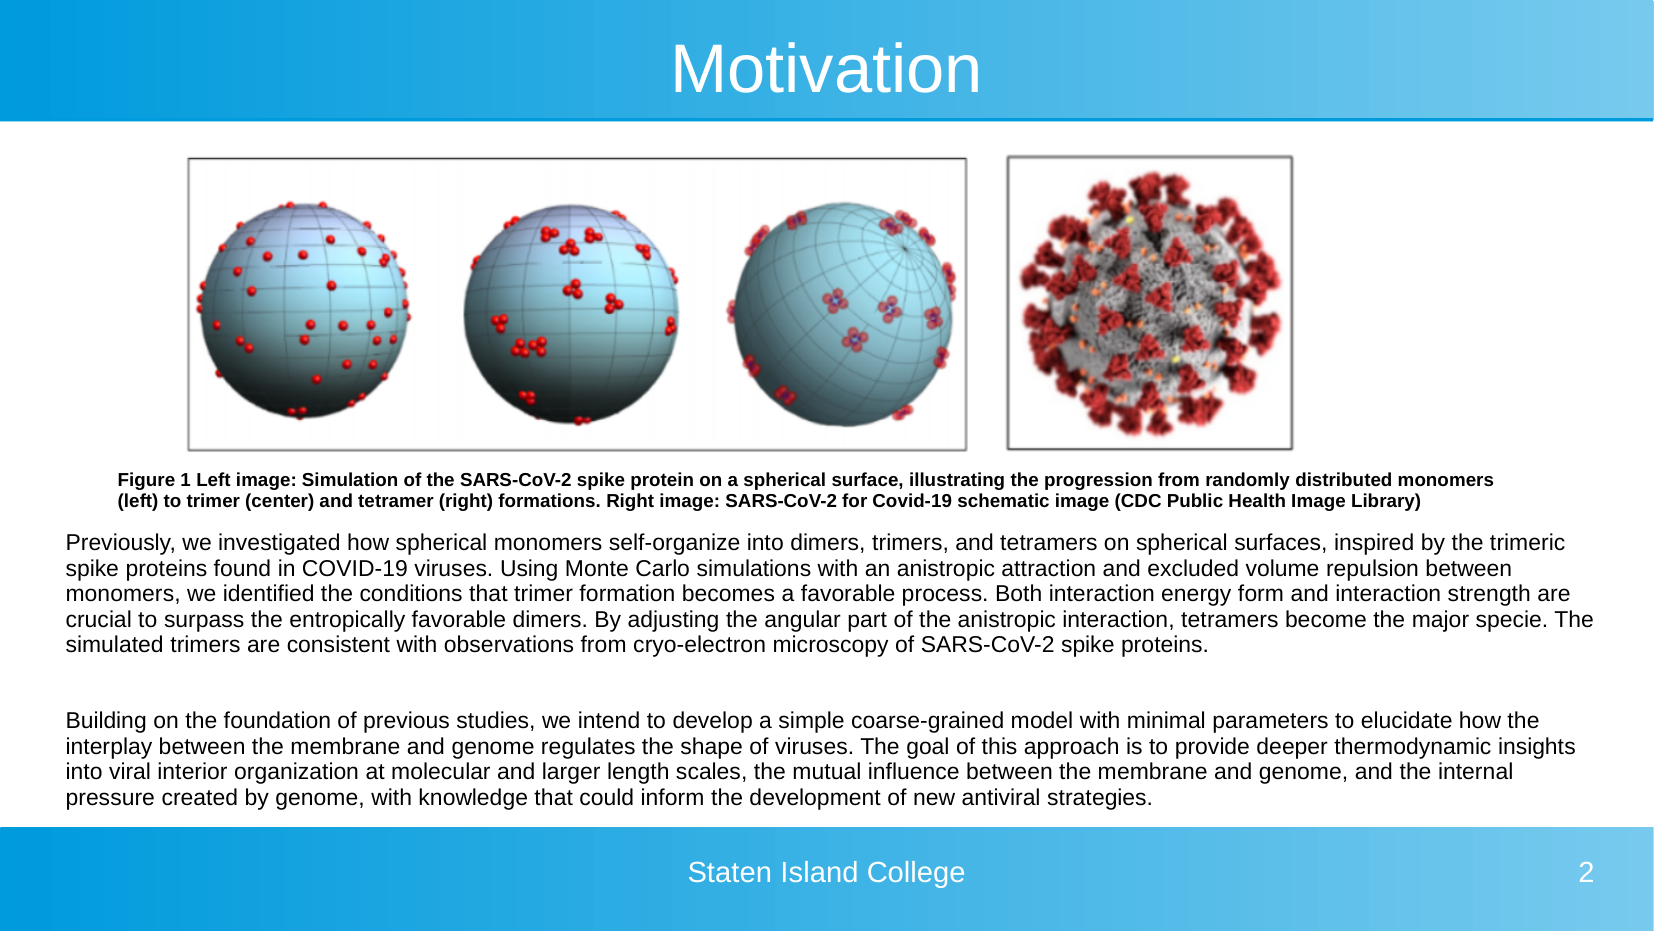

# Motivation
Figure 1 Left image: Simulation of the SARS-CoV-2 spike protein on a spherical surface, illustrating the progression from randomly distributed monomers (left) to trimer (center) and tetramer (right) formations. Right image: SARS-CoV-2 for Covid-19 schematic image (CDC Public Health Image Library)
Previously, we investigated how spherical monomers self-organize into dimers, trimers, and tetramers on spherical surfaces, inspired by the trimeric spike proteins found in COVID-19 viruses. Using Monte Carlo simulations with an anistropic attraction and excluded volume repulsion between monomers, we identified the conditions that trimer formation becomes a favorable process. Both interaction energy form and interaction strength are crucial to surpass the entropically favorable dimers. By adjusting the angular part of the anistropic interaction, tetramers become the major specie. The simulated trimers are consistent with observations from cryo-electron microscopy of SARS-CoV-2 spike proteins.
Building on the foundation of previous studies, we intend to develop a simple coarse-grained model with minimal parameters to elucidate how the interplay between the membrane and genome regulates the shape of viruses. The goal of this approach is to provide deeper thermodynamic insights into viral interior organization at molecular and larger length scales, the mutual influence between the membrane and genome, and the internal pressure created by genome, with knowledge that could inform the development of new antiviral strategies.
Staten Island College
2